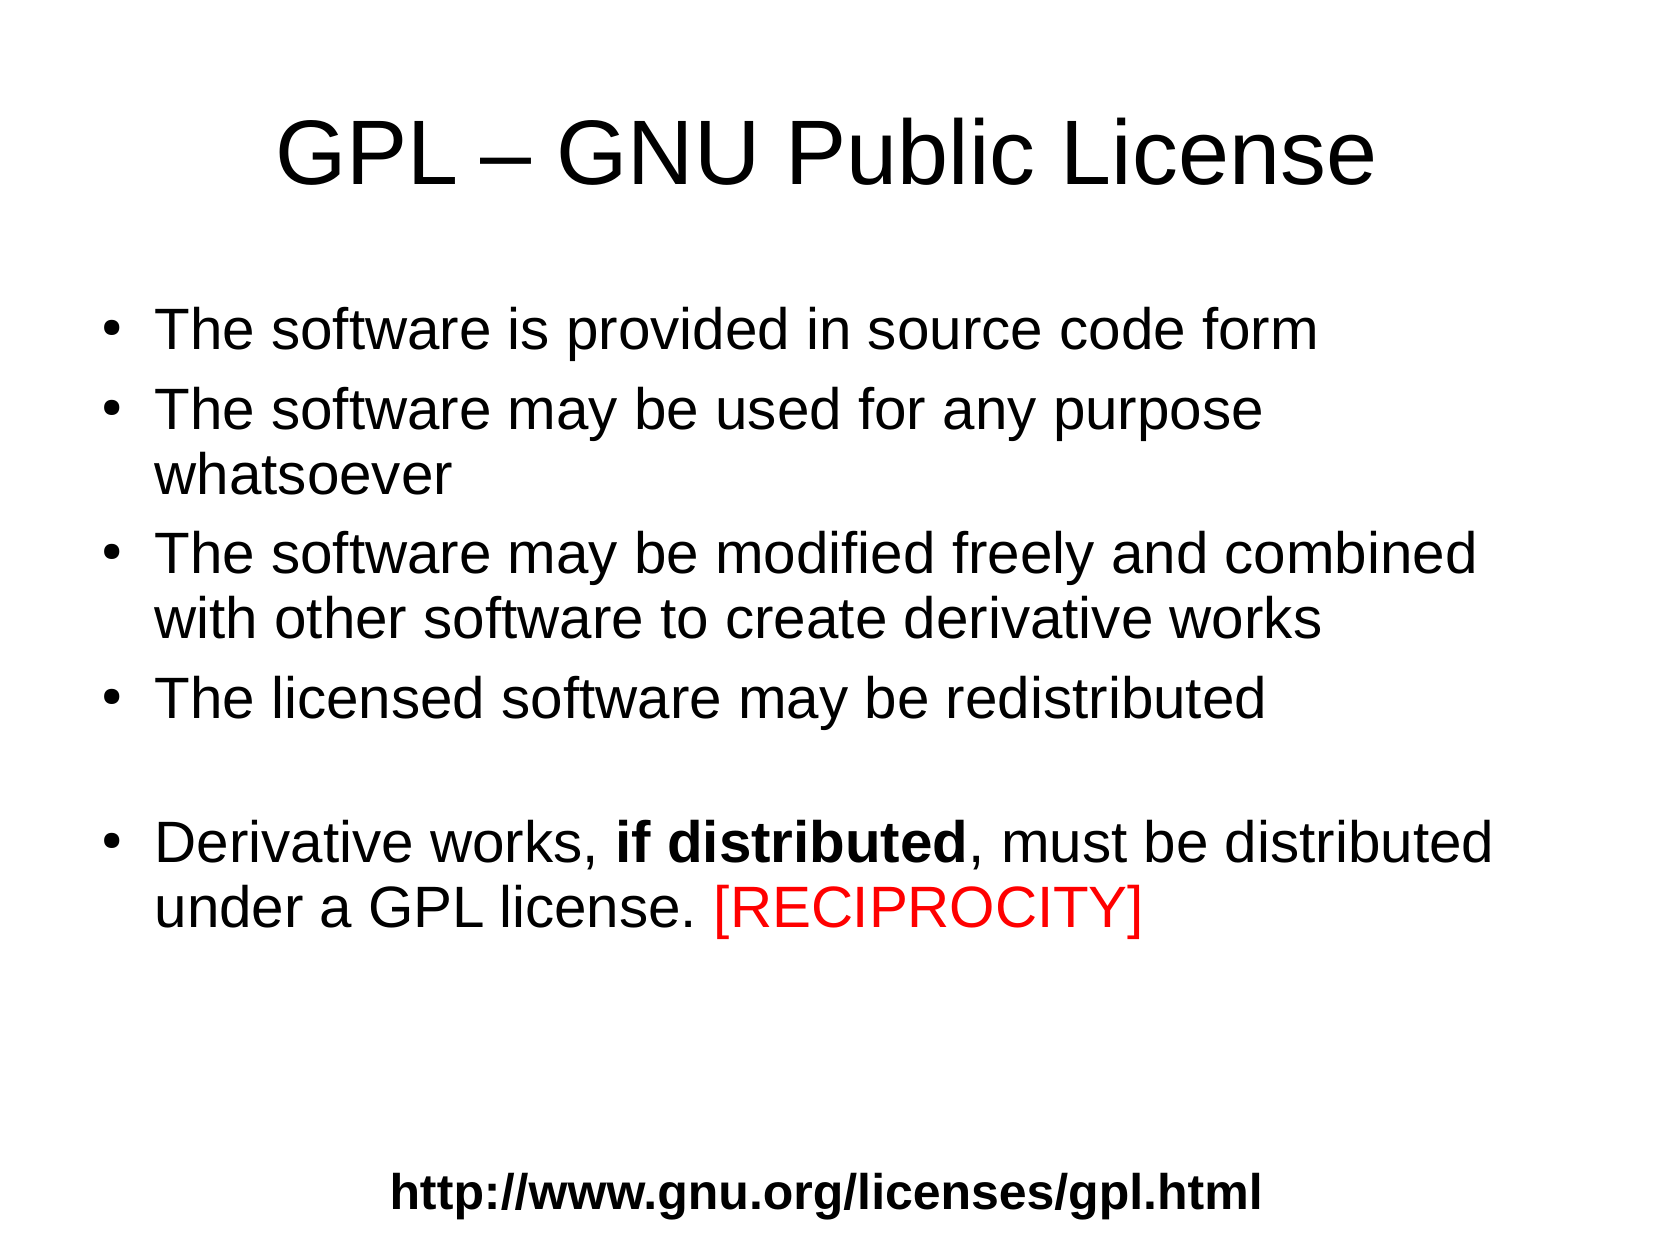

# GPL – GNU Public License
The software is provided in source code form
The software may be used for any purpose whatsoever
The software may be modified freely and combined with other software to create derivative works
The licensed software may be redistributed
Derivative works, if distributed, must be distributed under a GPL license. [RECIPROCITY]
http://www.gnu.org/licenses/gpl.html